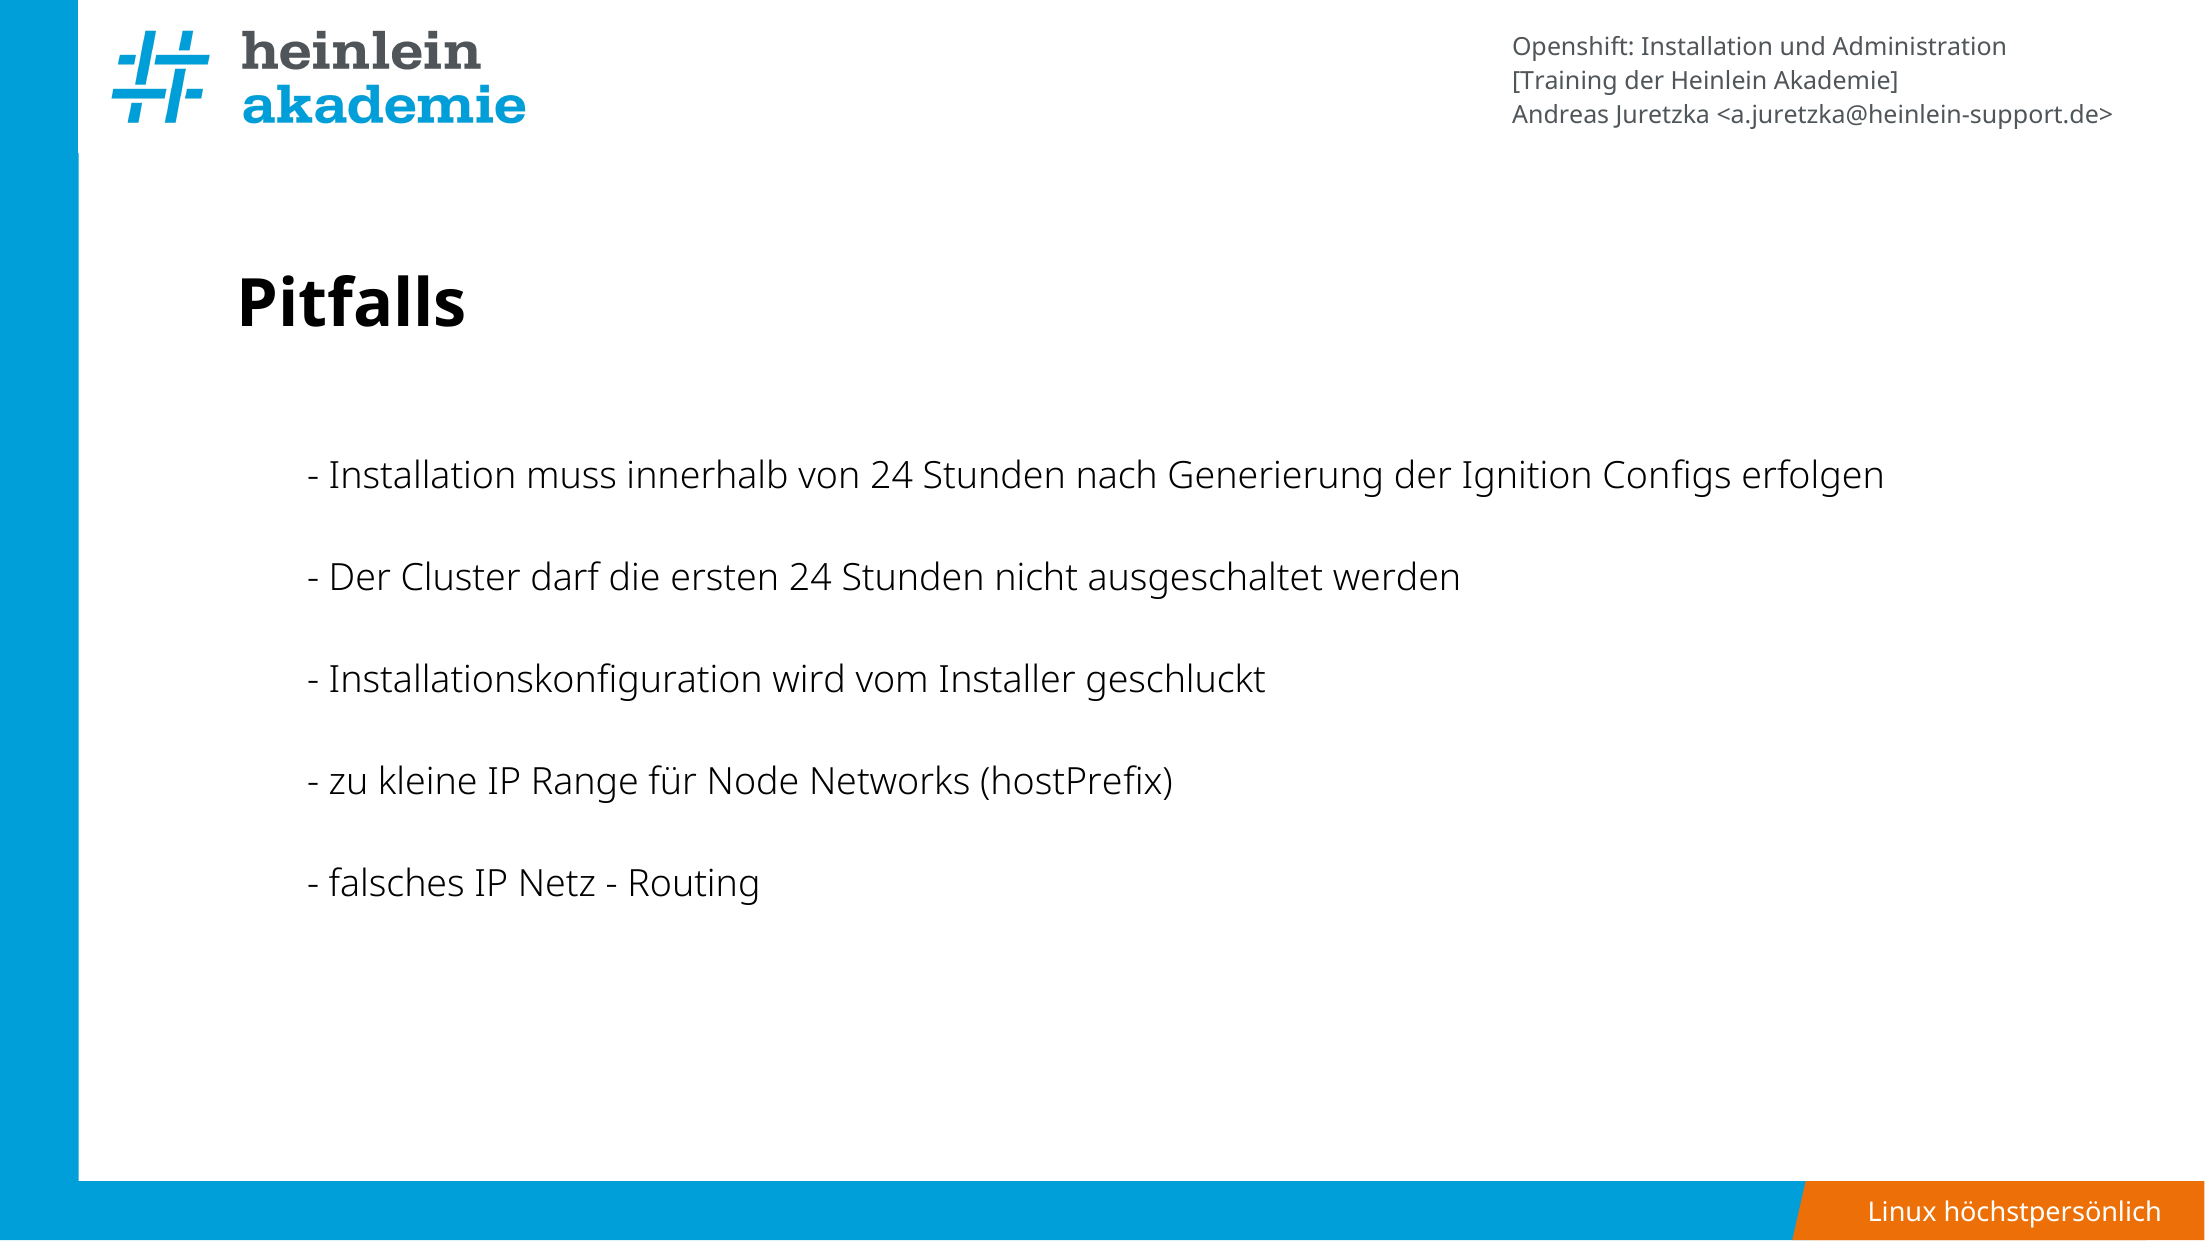

# Pitfalls
- Installation muss innerhalb von 24 Stunden nach Generierung der Ignition Conﬁgs erfolgen
- Der Cluster darf die ersten 24 Stunden nicht ausgeschaltet werden
- Installationskonﬁguration wird vom Installer geschluckt
- zu kleine IP Range für Node Networks (hostPreﬁx)
- falsches IP Netz - Routing